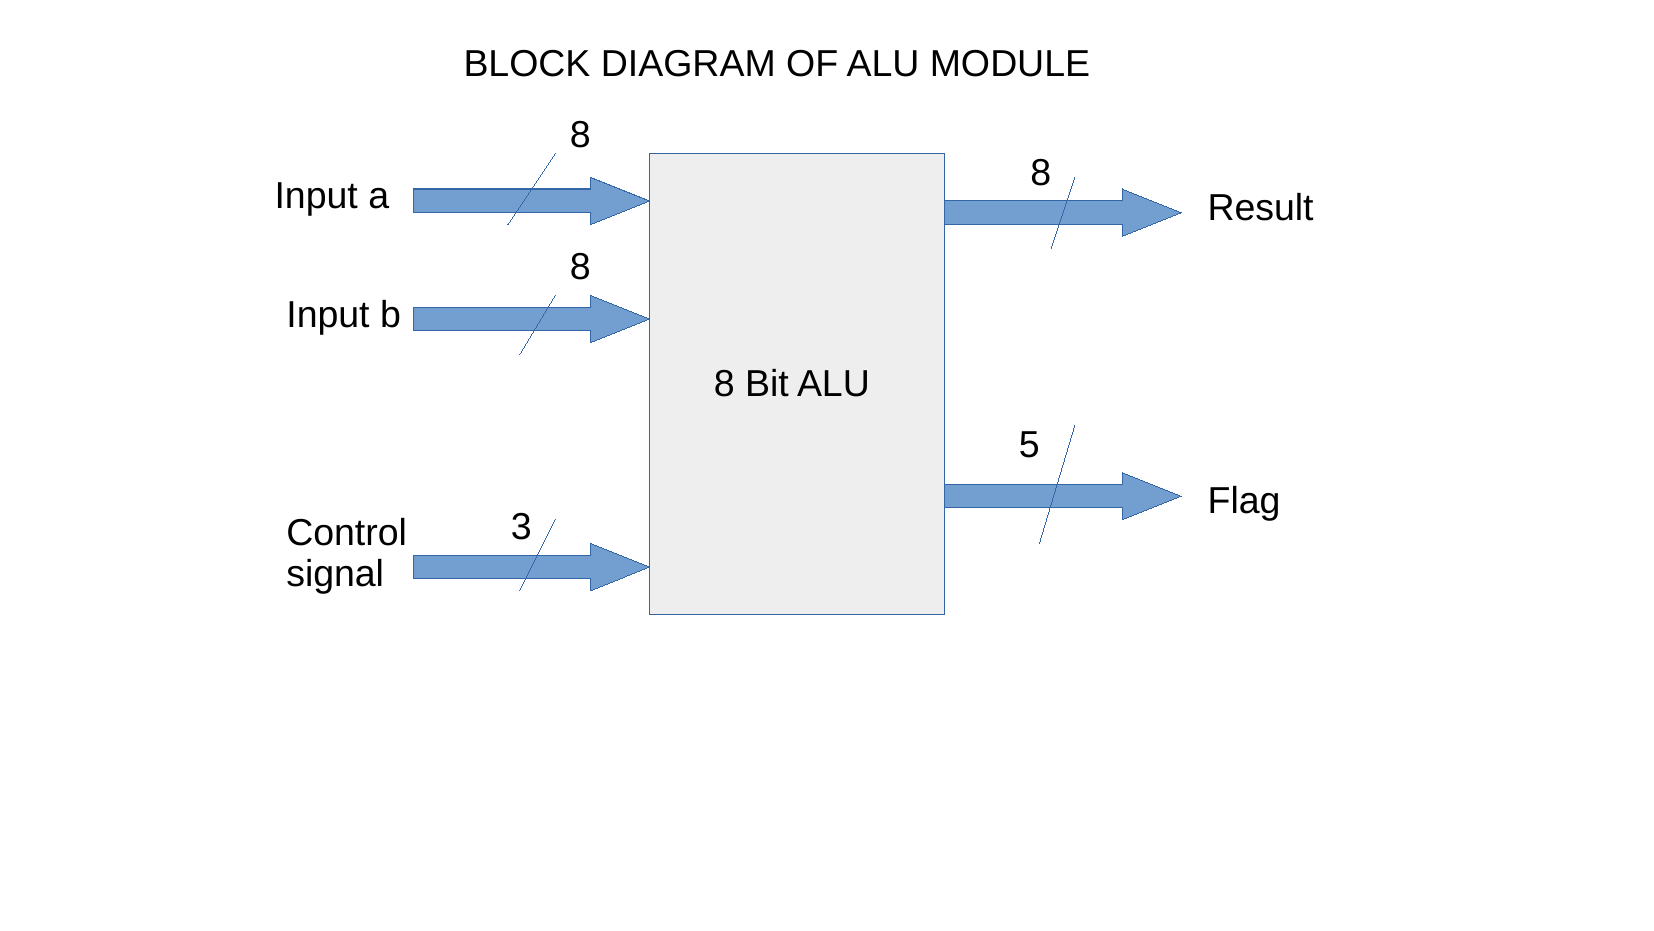

BLOCK DIAGRAM OF ALU MODULE
8
8
8 Bit ALU
Input a
Result
8
Input b
5
Flag
3
Control signal